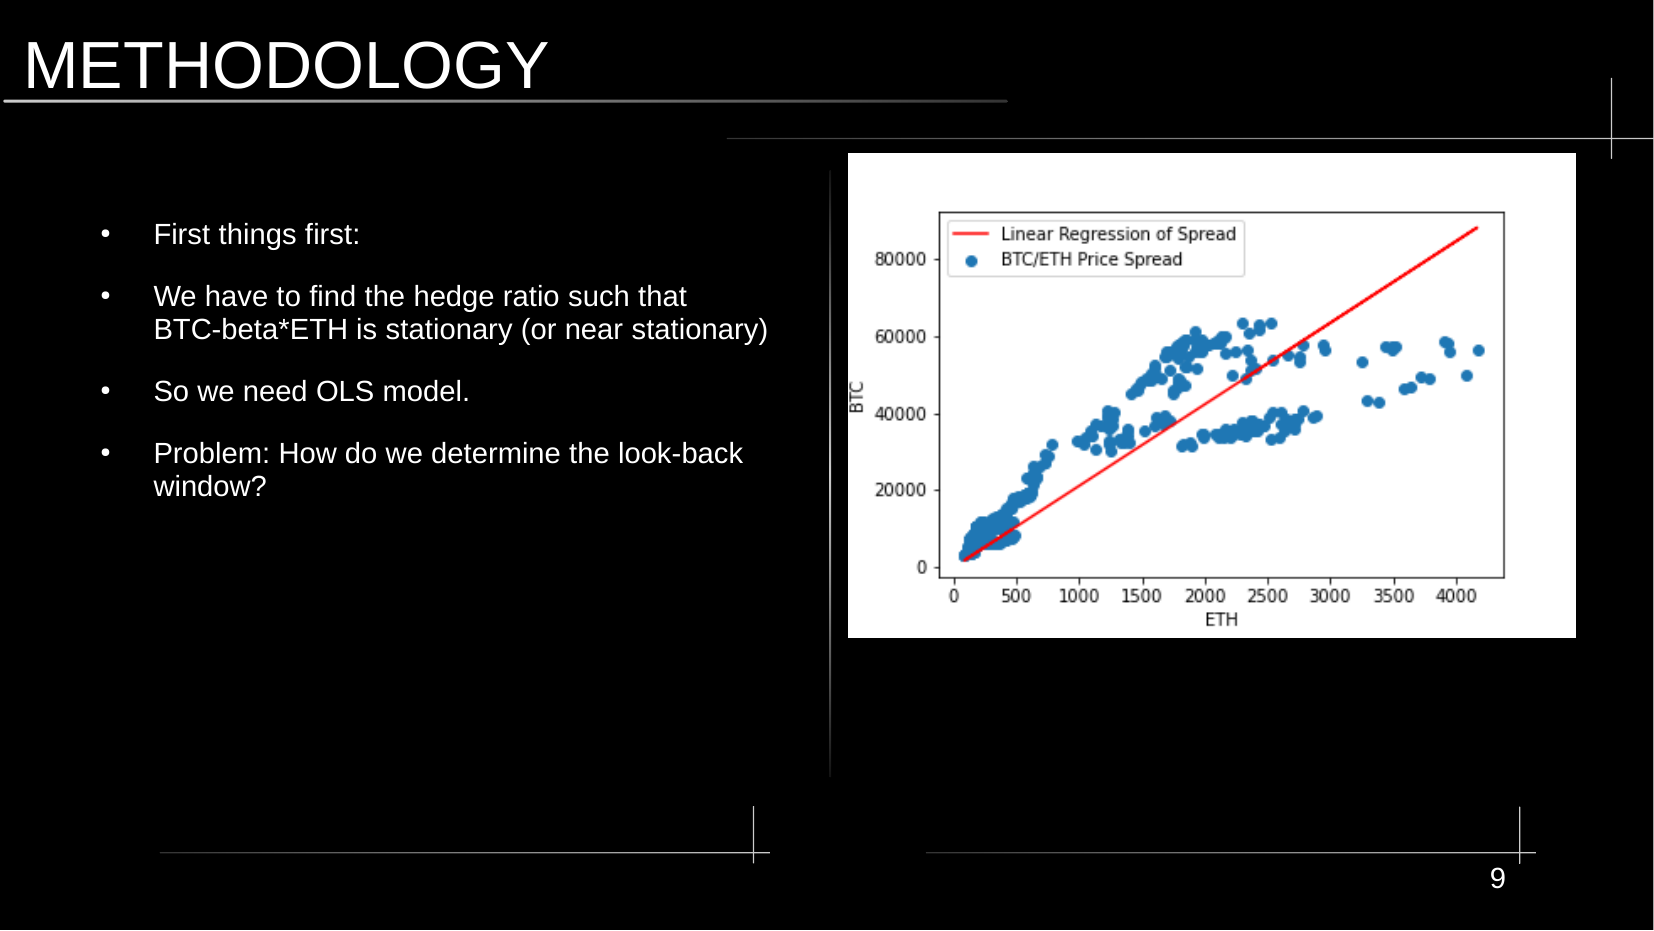

# METHODOLOGY
First things first:
We have to find the hedge ratio such that BTC-beta*ETH is stationary (or near stationary)
So we need OLS model.
Problem: How do we determine the look-back window?
9